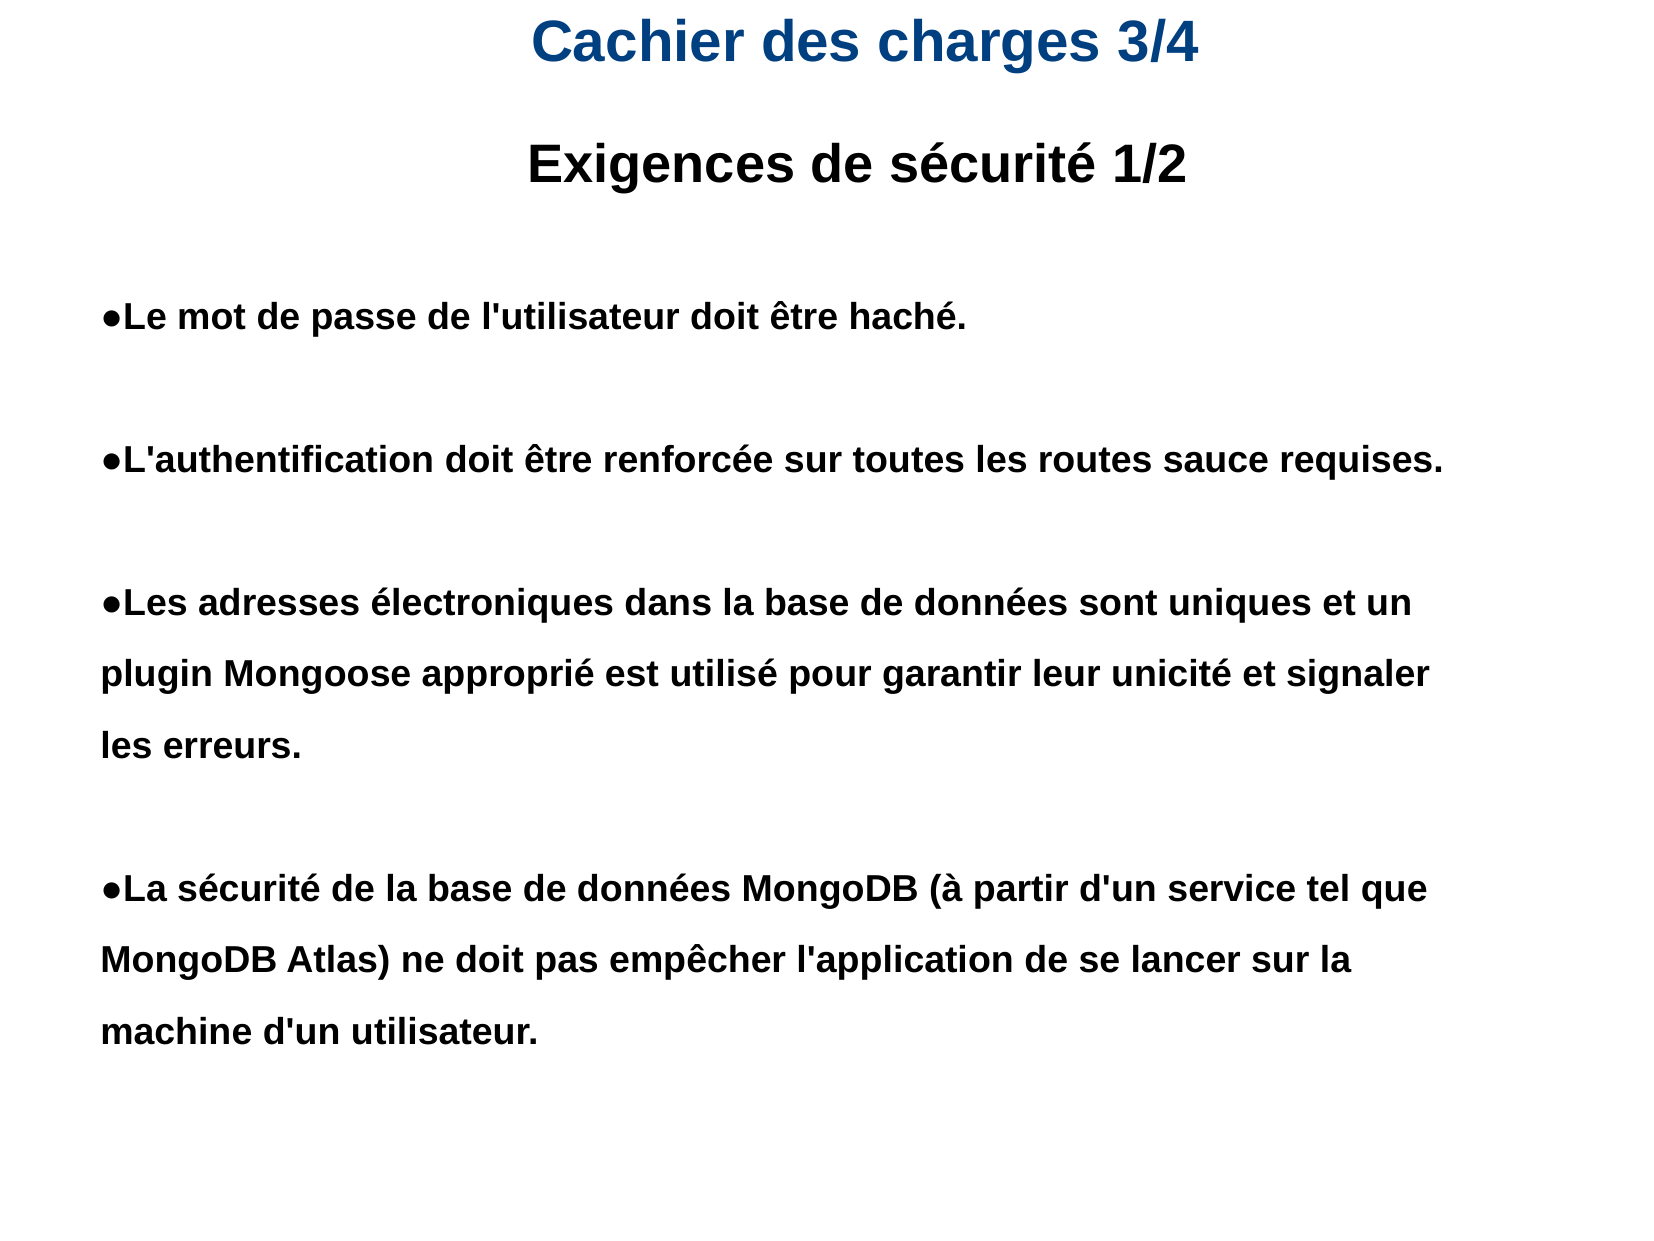

# Cachier des charges 3/4
Exigences de sécurité 1/2
●Le mot de passe de l'utilisateur doit être haché.
●L'authentification doit être renforcée sur toutes les routes sauce requises.
●Les adresses électroniques dans la base de données sont uniques et un
plugin Mongoose approprié est utilisé pour garantir leur unicité et signaler
les erreurs.
●La sécurité de la base de données MongoDB (à partir d'un service tel que
MongoDB Atlas) ne doit pas empêcher l'application de se lancer sur la
machine d'un utilisateur.